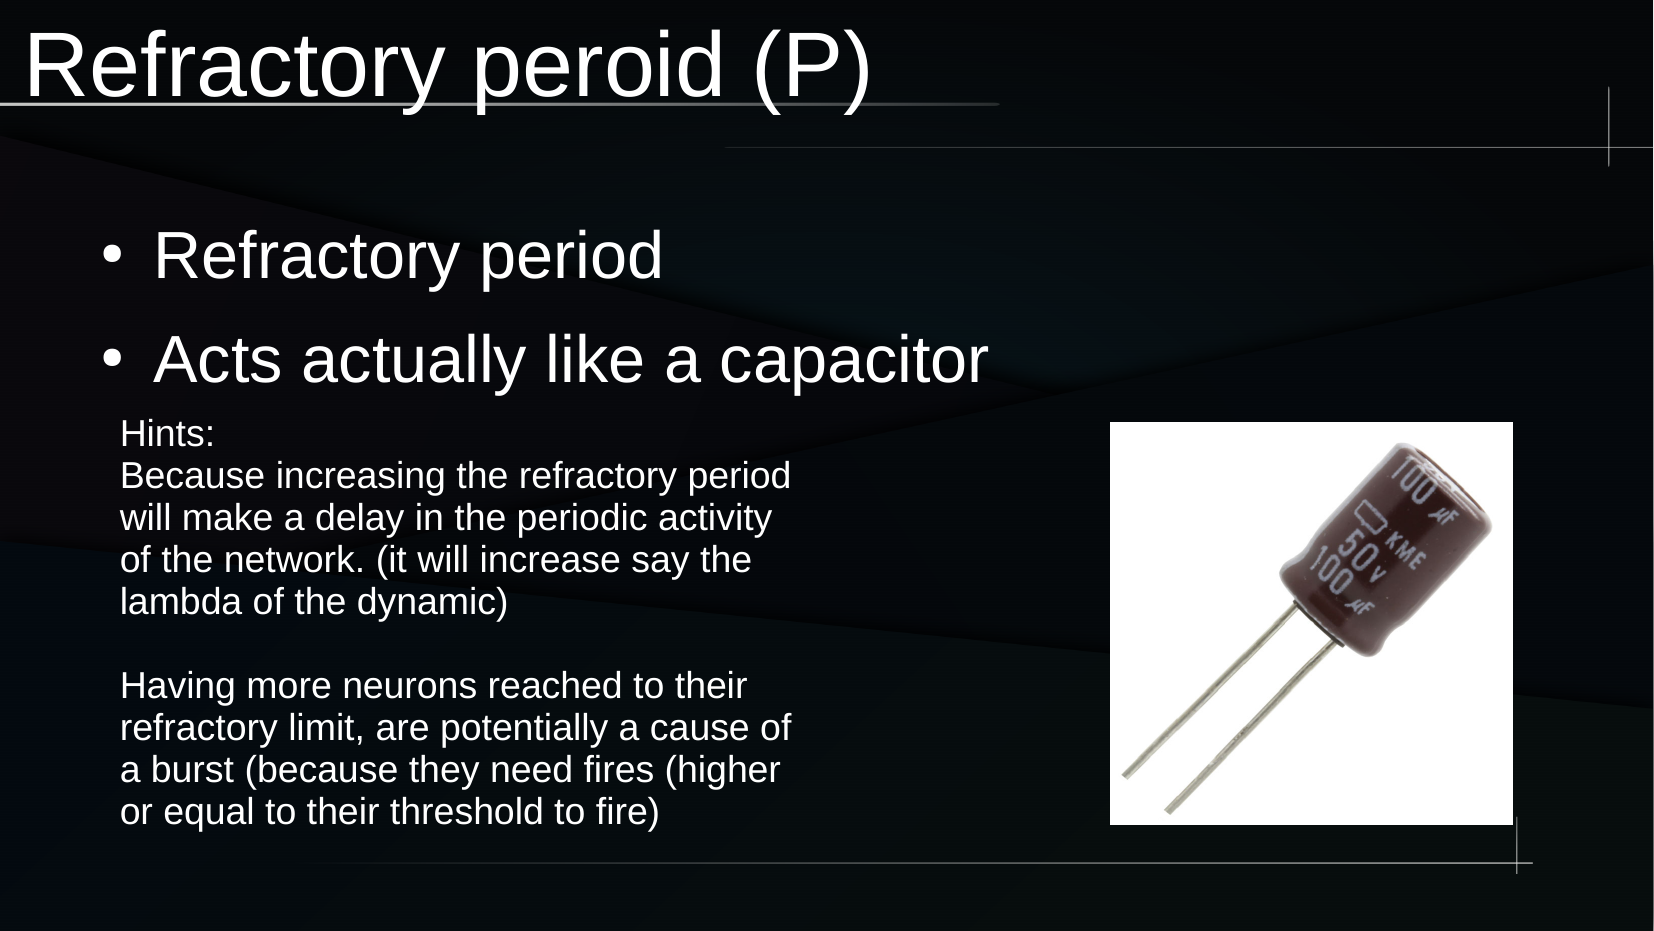

# Refractory peroid (P)
Refractory period
Acts actually like a capacitor
Hints:
Because increasing the refractory period will make a delay in the periodic activity of the network. (it will increase say the lambda of the dynamic)
Having more neurons reached to their refractory limit, are potentially a cause of a burst (because they need fires (higher or equal to their threshold to fire)